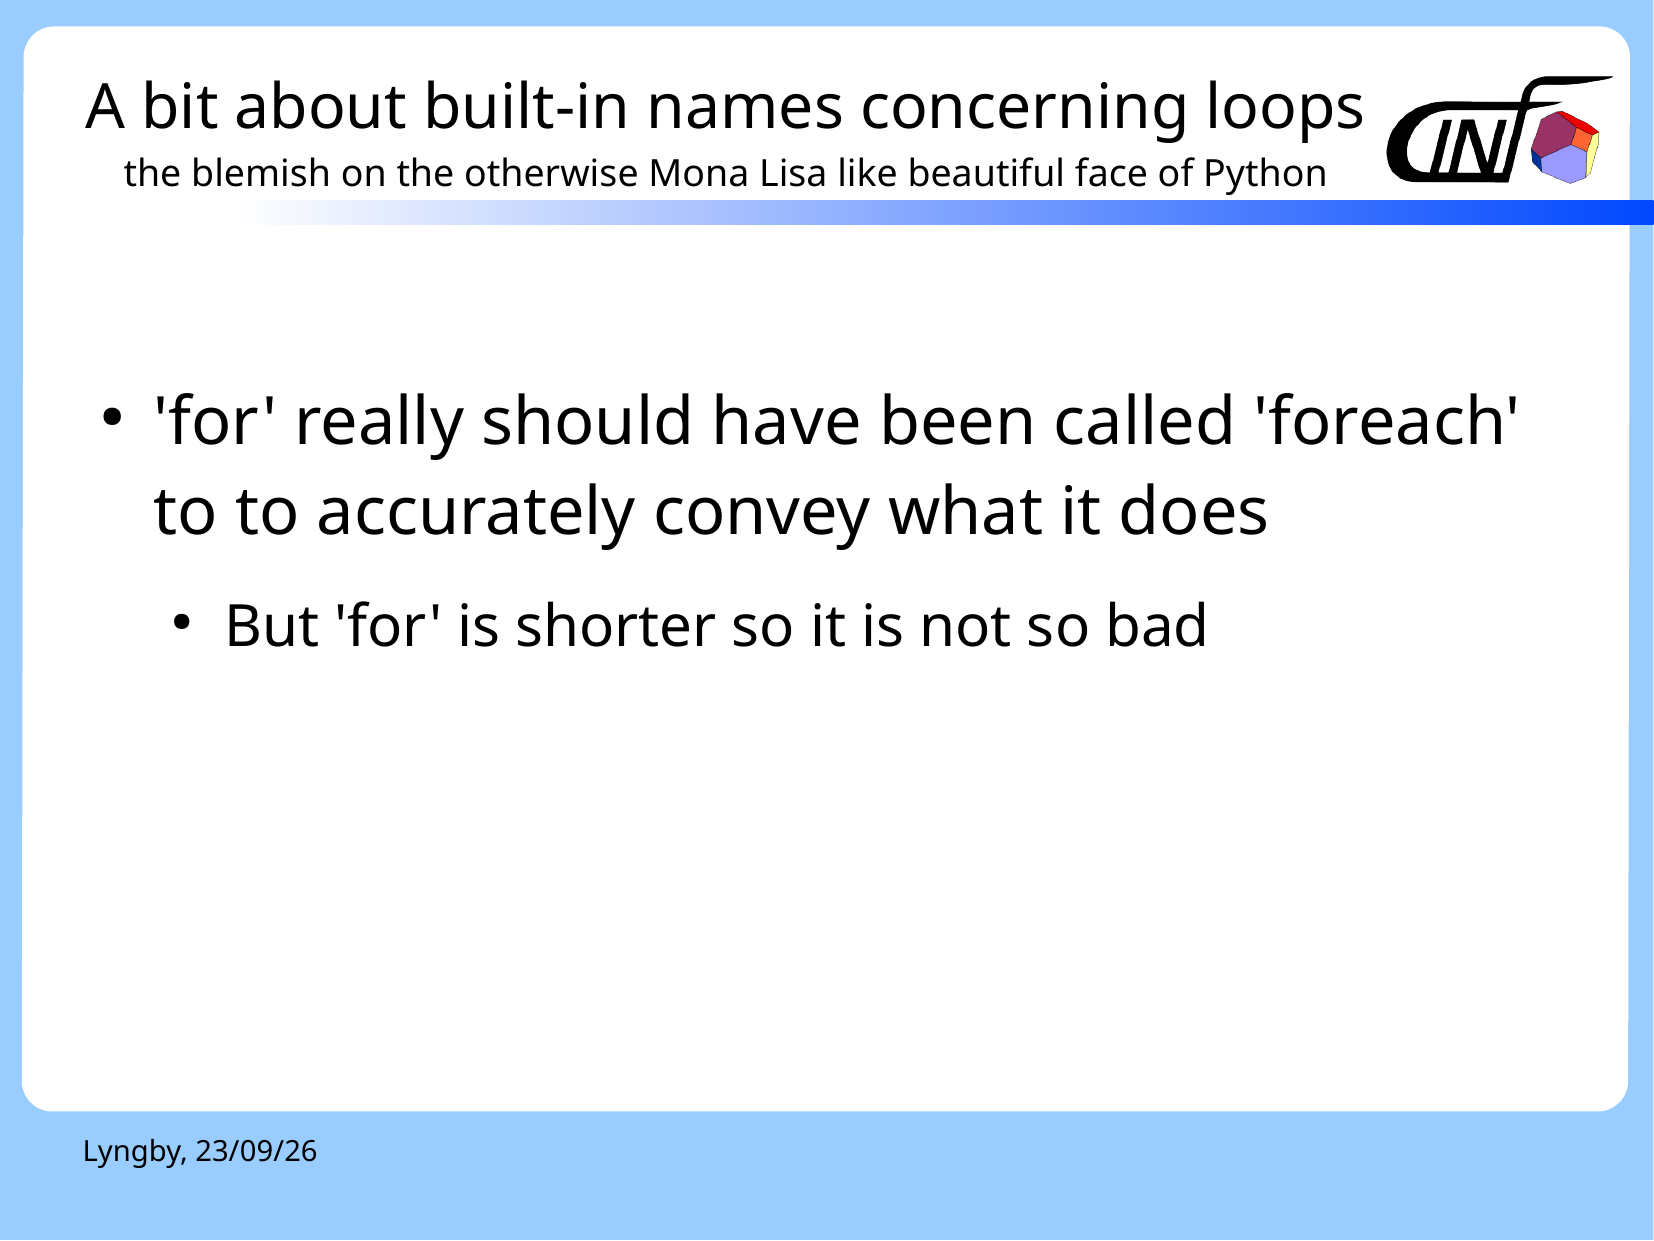

# A bit about built-in names concerning loops the blemish on the otherwise Mona Lisa like beautiful face of Python
'for' really should have been called 'foreach' to to accurately convey what it does
But 'for' is shorter so it is not so bad